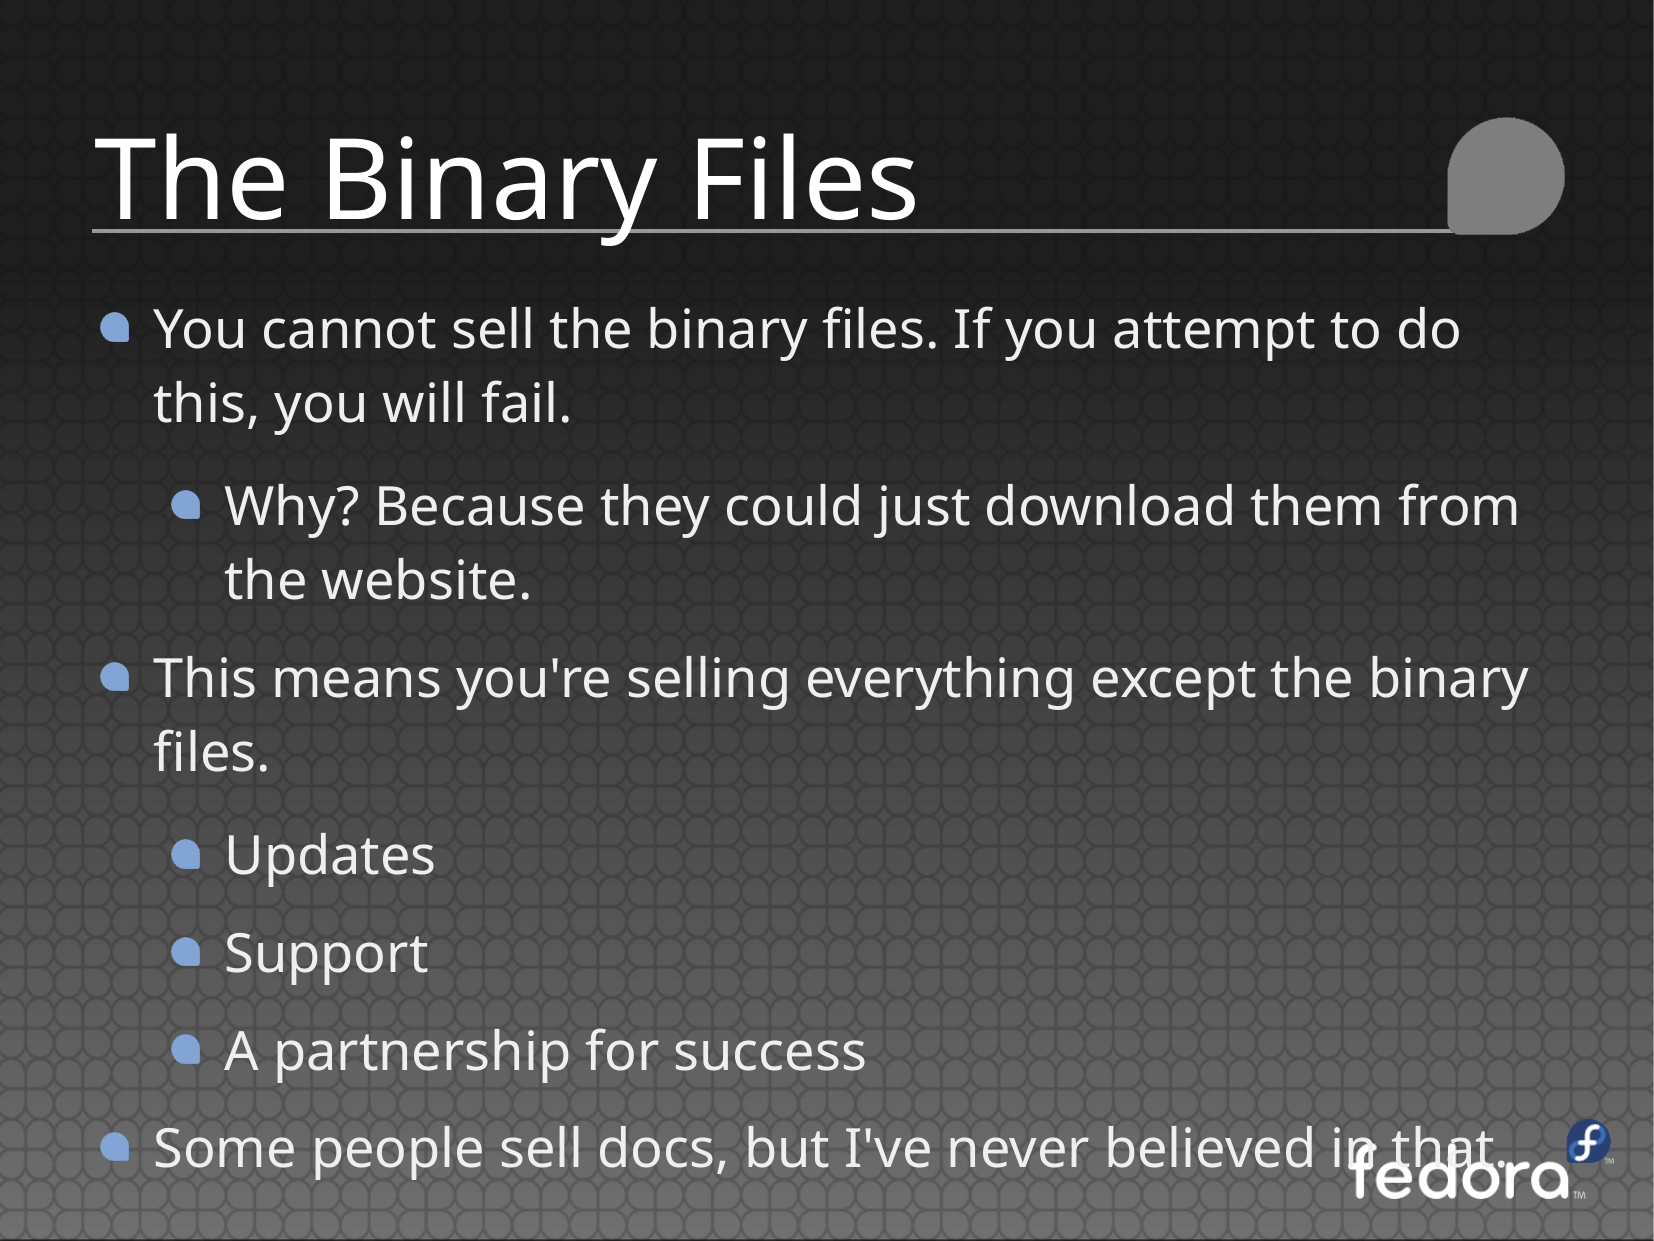

The Binary Files
# You cannot sell the binary files. If you attempt to do this, you will fail.
Why? Because they could just download them from the website.
This means you're selling everything except the binary files.
Updates
Support
A partnership for success
Some people sell docs, but I've never believed in that.